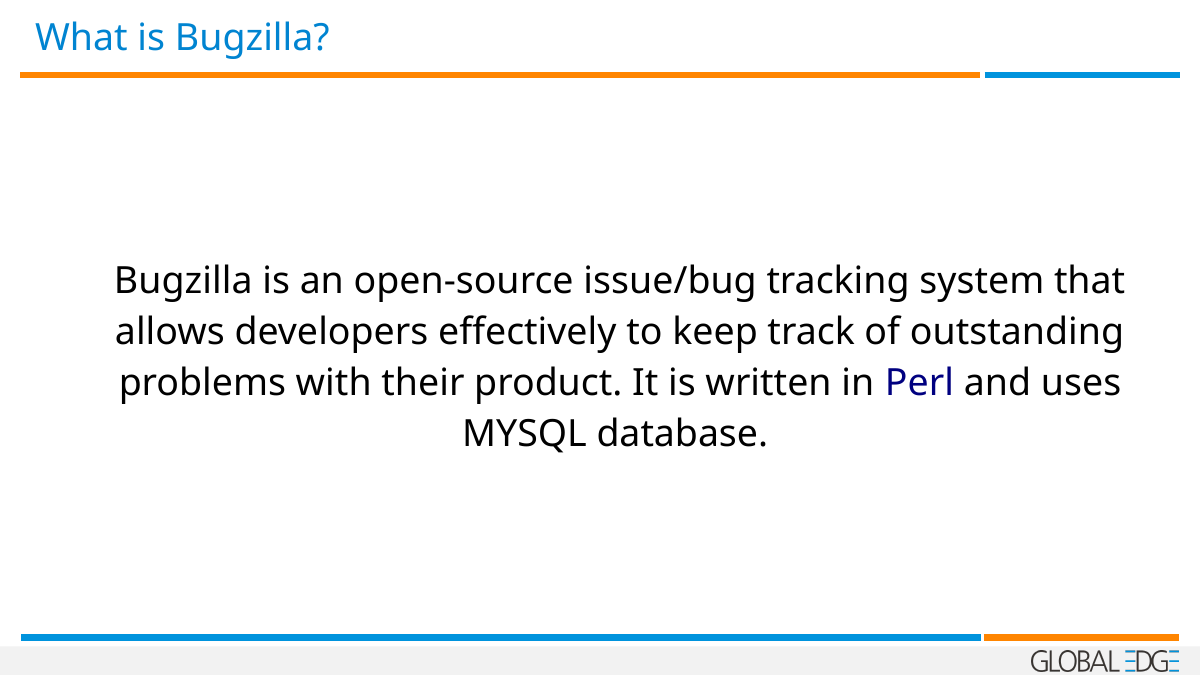

# What is Bugzilla?
Bugzilla is an open-source issue/bug tracking system that allows developers effectively to keep track of outstanding problems with their product. It is written in Perl and uses MYSQL database.